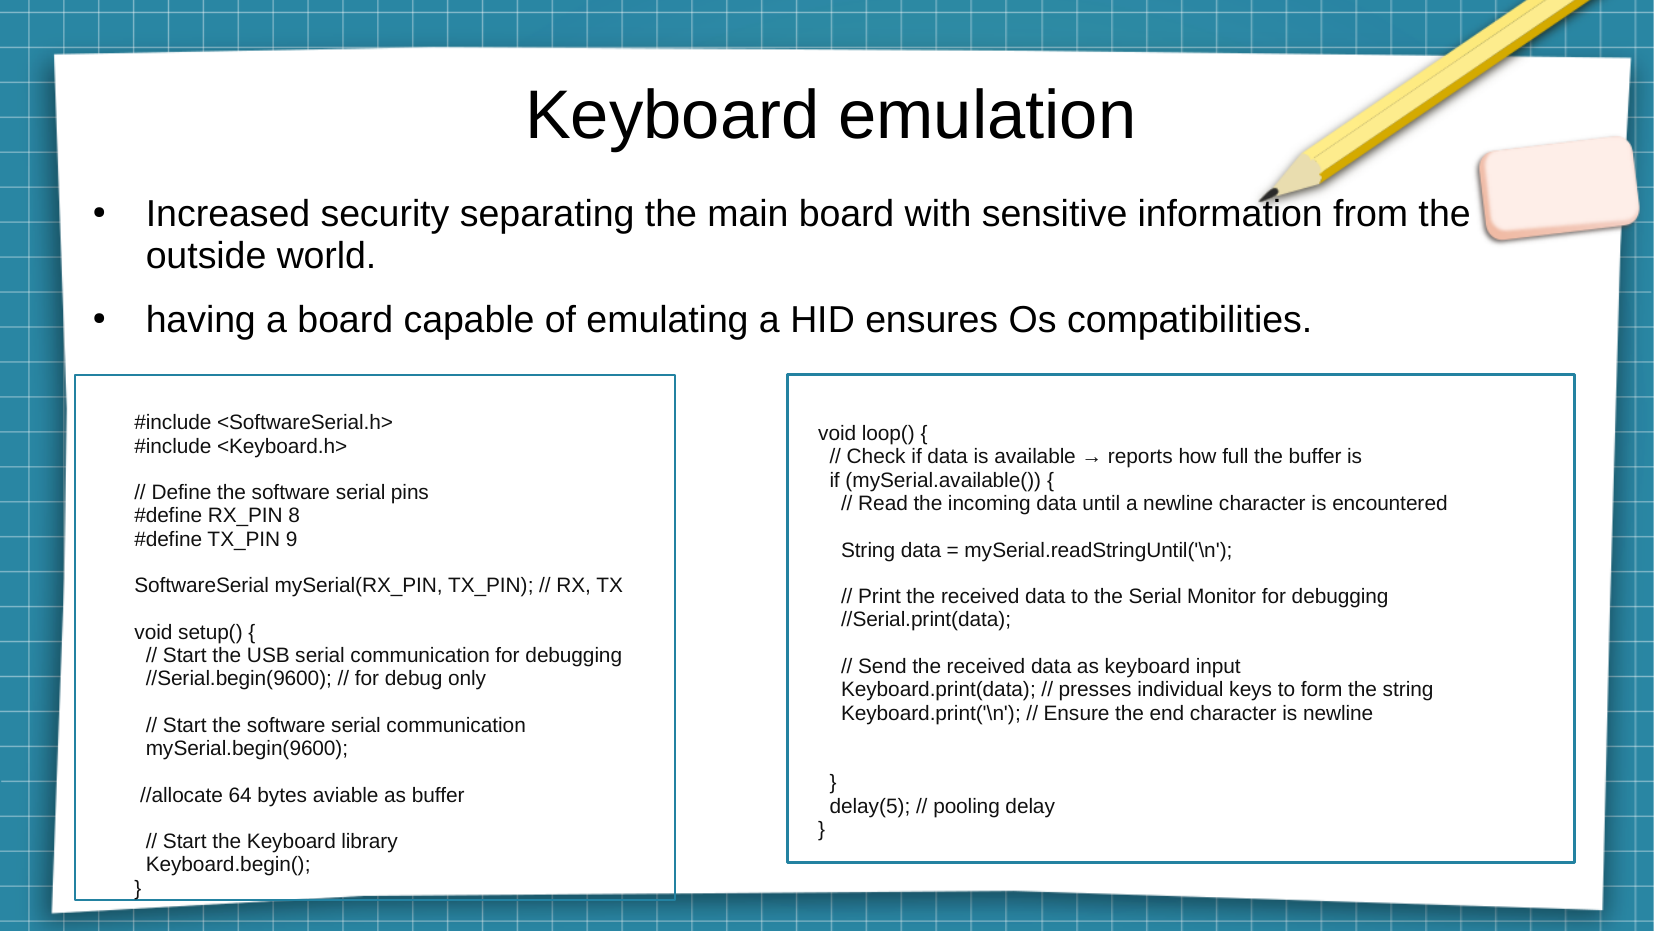

# Keyboard emulation
Increased security separating the main board with sensitive information from the outside world.
having a board capable of emulating a HID ensures Os compatibilities.
#include <SoftwareSerial.h>
#include <Keyboard.h>
// Define the software serial pins
#define RX_PIN 8
#define TX_PIN 9
SoftwareSerial mySerial(RX_PIN, TX_PIN); // RX, TX
void setup() {
 // Start the USB serial communication for debugging
 //Serial.begin(9600); // for debug only
 // Start the software serial communication
 mySerial.begin(9600);
 //allocate 64 bytes aviable as buffer
 // Start the Keyboard library
 Keyboard.begin();
}
void loop() {
 // Check if data is available → reports how full the buffer is
 if (mySerial.available()) {
 // Read the incoming data until a newline character is encountered
 String data = mySerial.readStringUntil('\n');
 // Print the received data to the Serial Monitor for debugging
 //Serial.print(data);
 // Send the received data as keyboard input
 Keyboard.print(data); // presses individual keys to form the string
 Keyboard.print('\n'); // Ensure the end character is newline
 }
 delay(5); // pooling delay
}